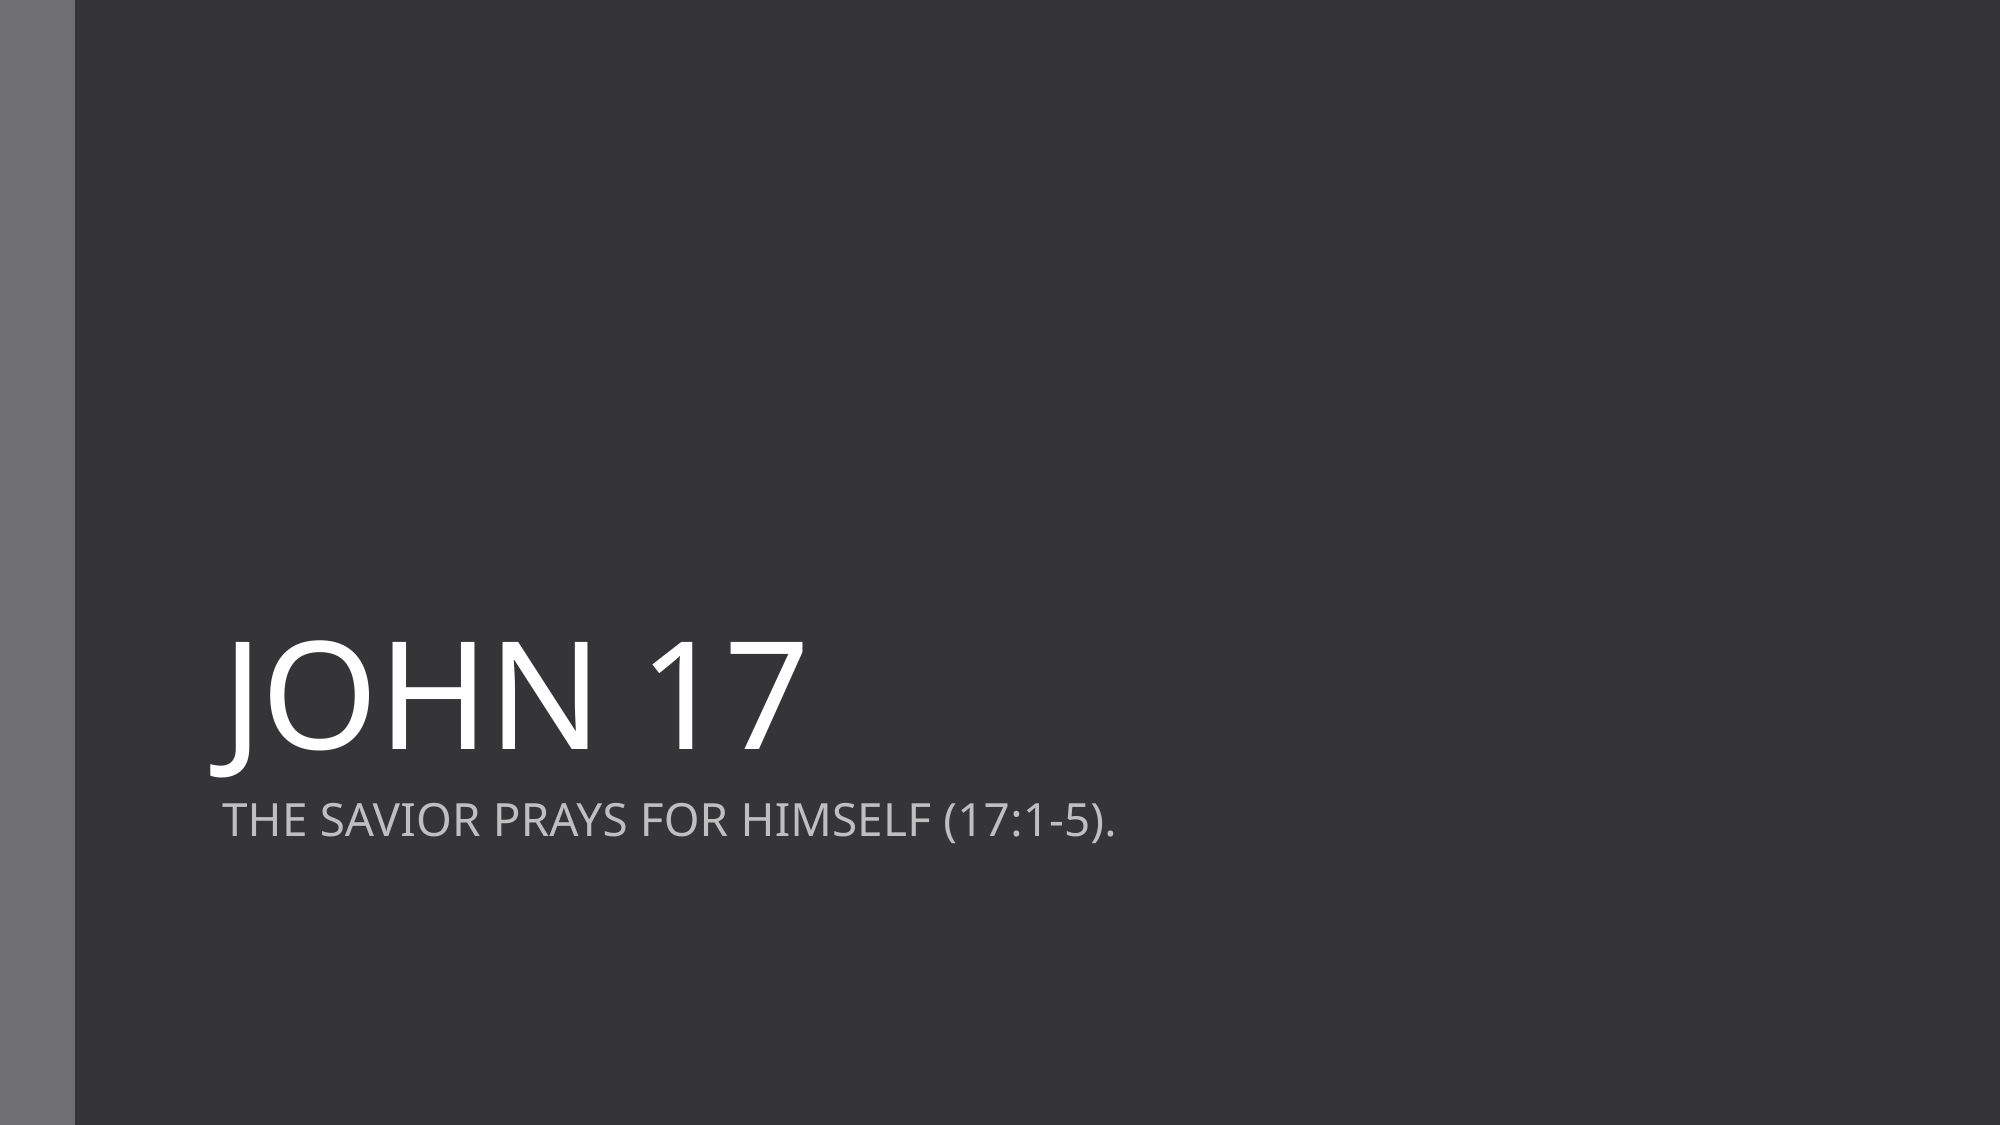

# JOHN 17
THE SAVIOR PRAYS FOR HIMSELF (17:1-5).